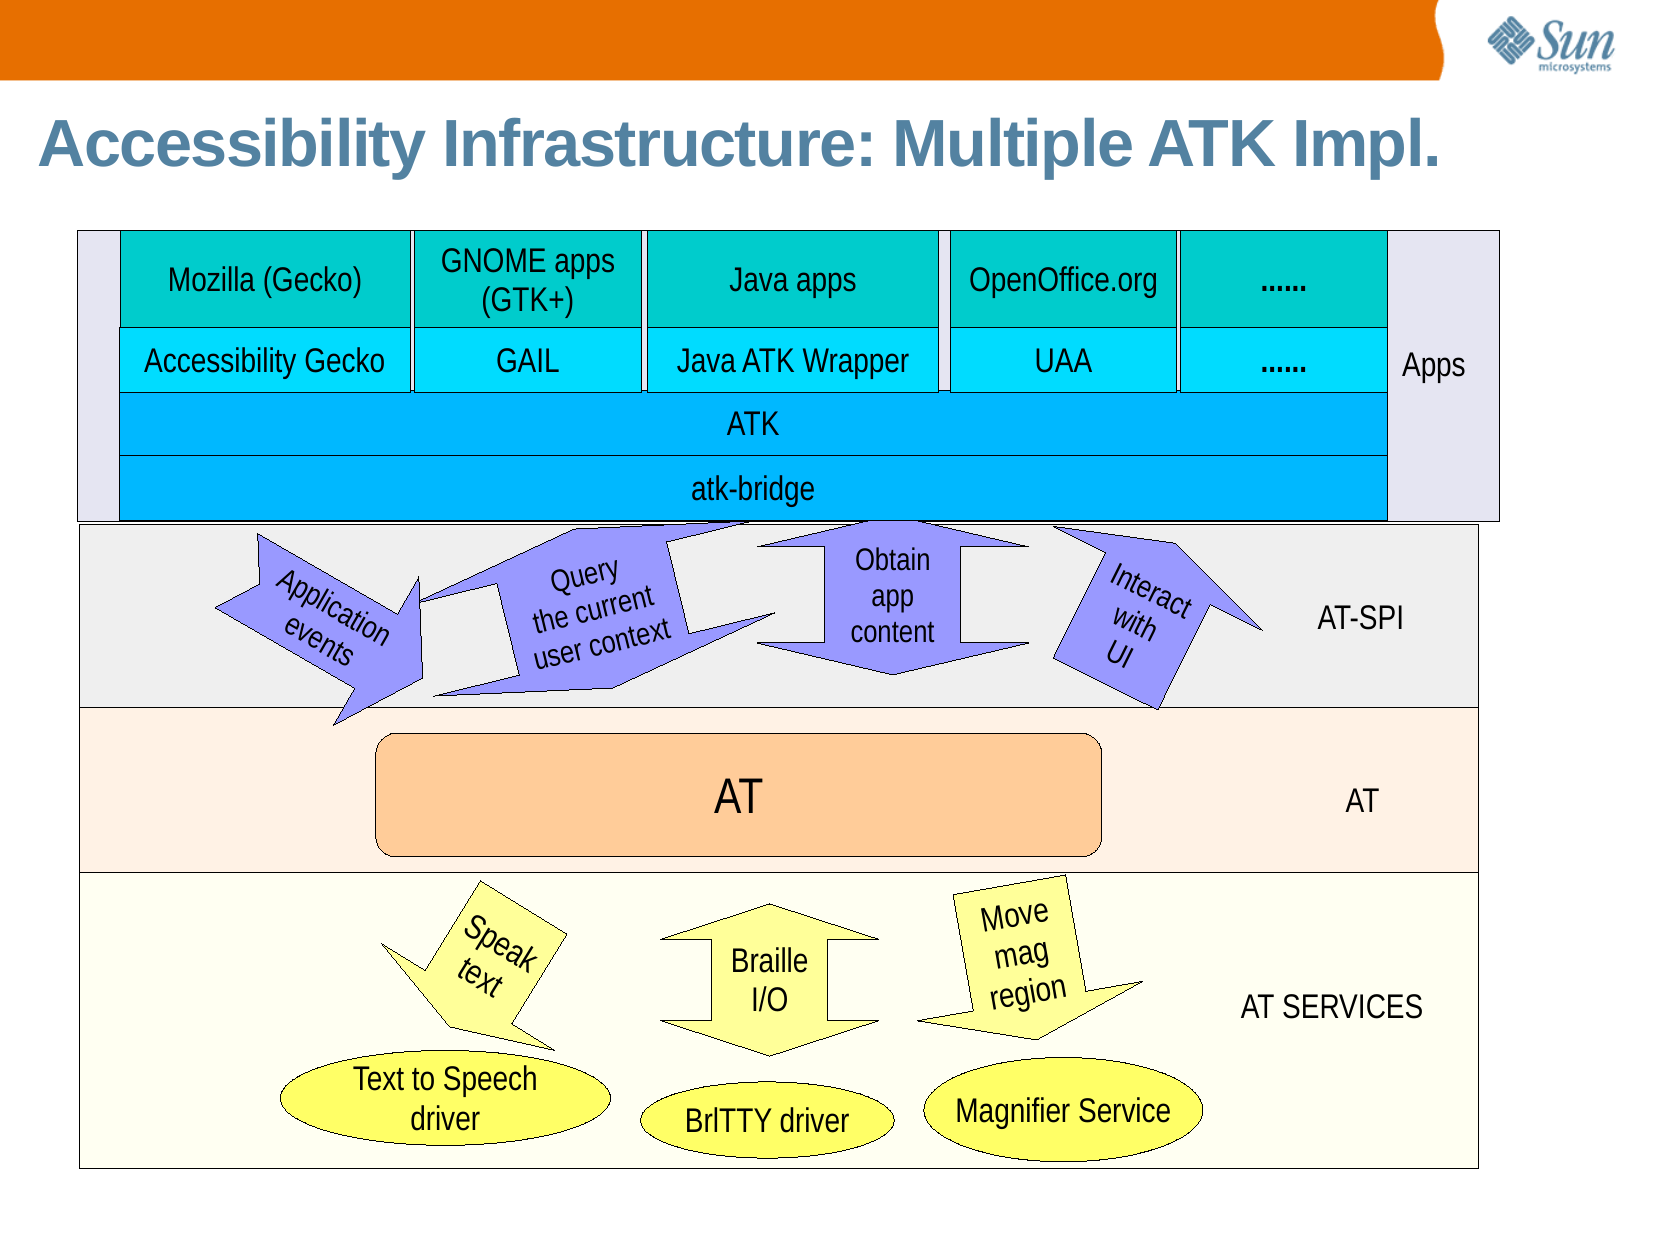

# Accessibility Infrastructure: Multiple ATK Impl.
Mozilla (Gecko)
GNOME apps
(GTK+)
Java apps
OpenOffice.org
......
Accessibility Gecko
GAIL
Java ATK Wrapper
UAA
......
Apps
ATK
atk-bridge
Obtain
app
content
Query
the current
user context
Interact
with
UI
Application
events
AT-SPI
AT
AT
Move
mag
region
Speak
text
Braille
I/O
AT SERVICES
Text to Speech
driver
Magnifier Service
BrlTTY driver